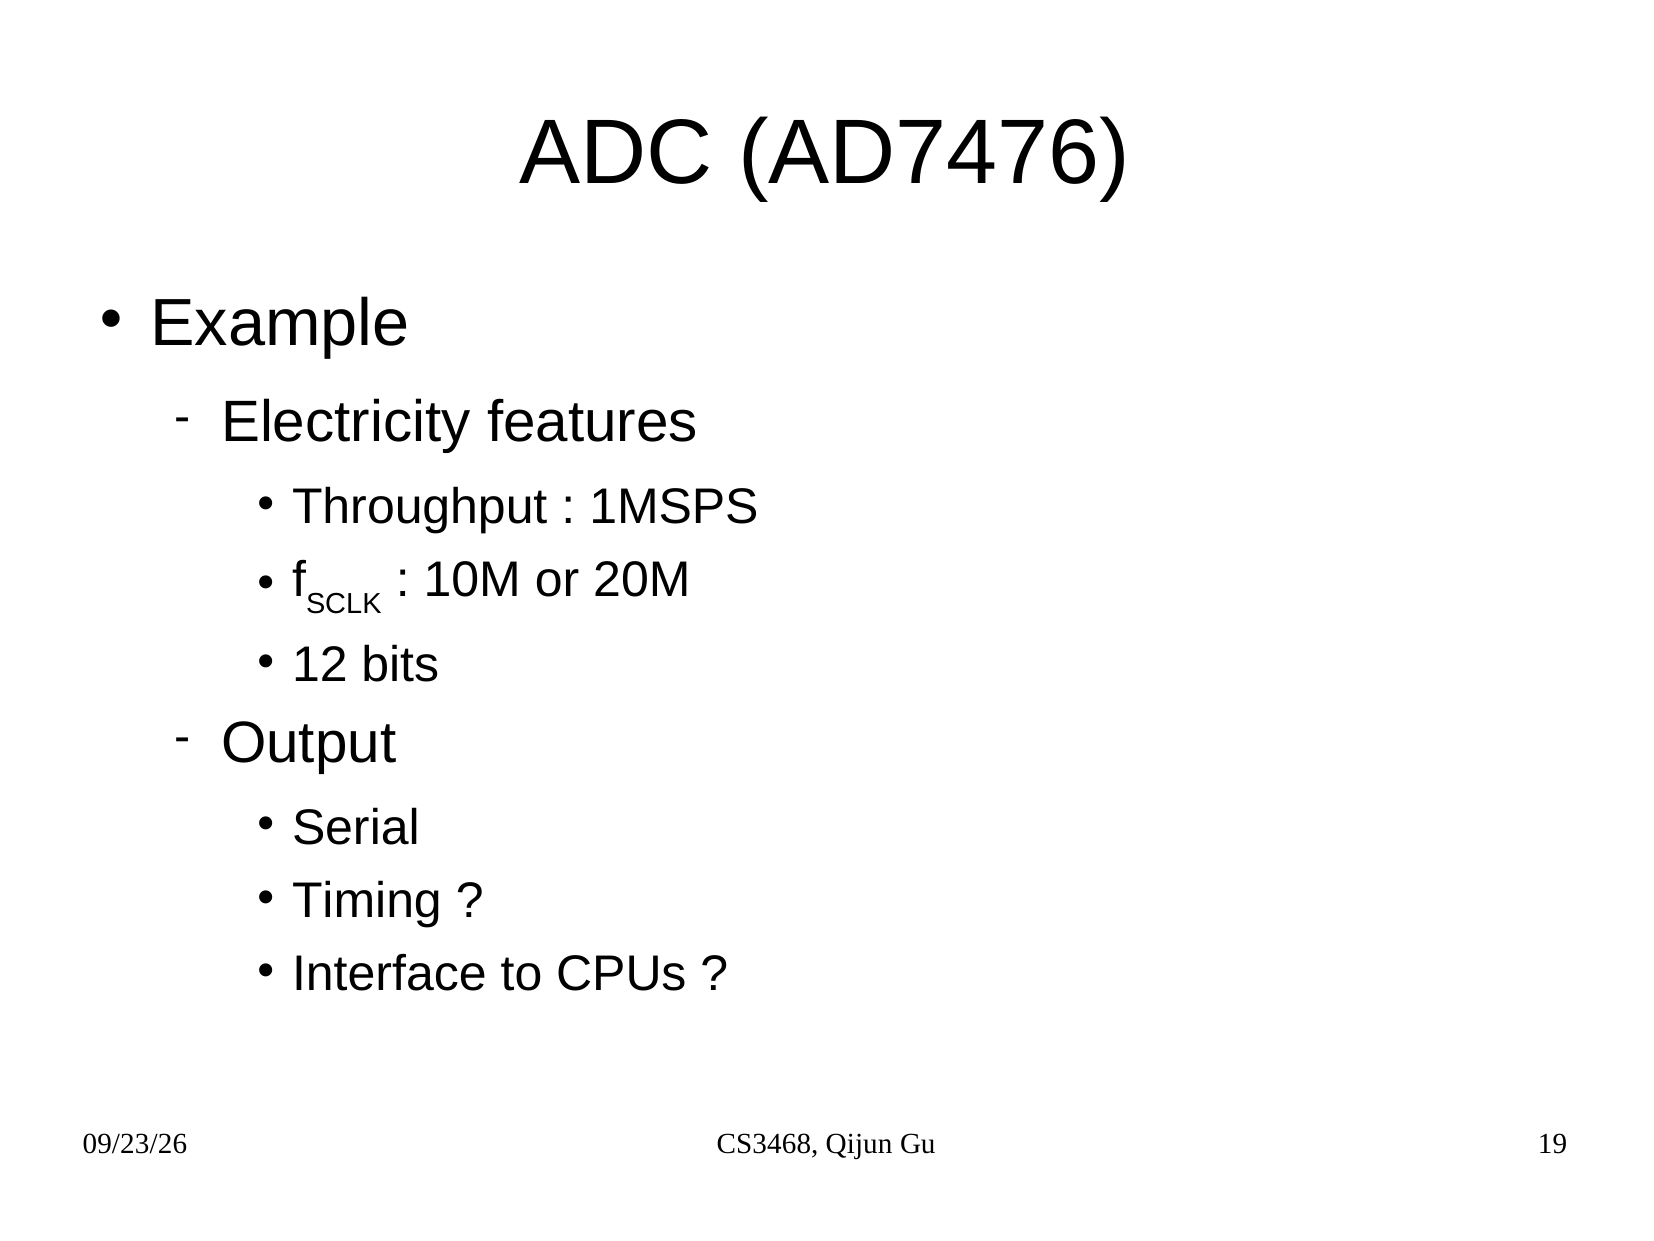

# ADC (AD7476)
Example
Electricity features
Throughput : 1MSPS
fSCLK : 10M or 20M
12 bits
Output
Serial
Timing ?
Interface to CPUs ?
CS3468, Qijun Gu
19